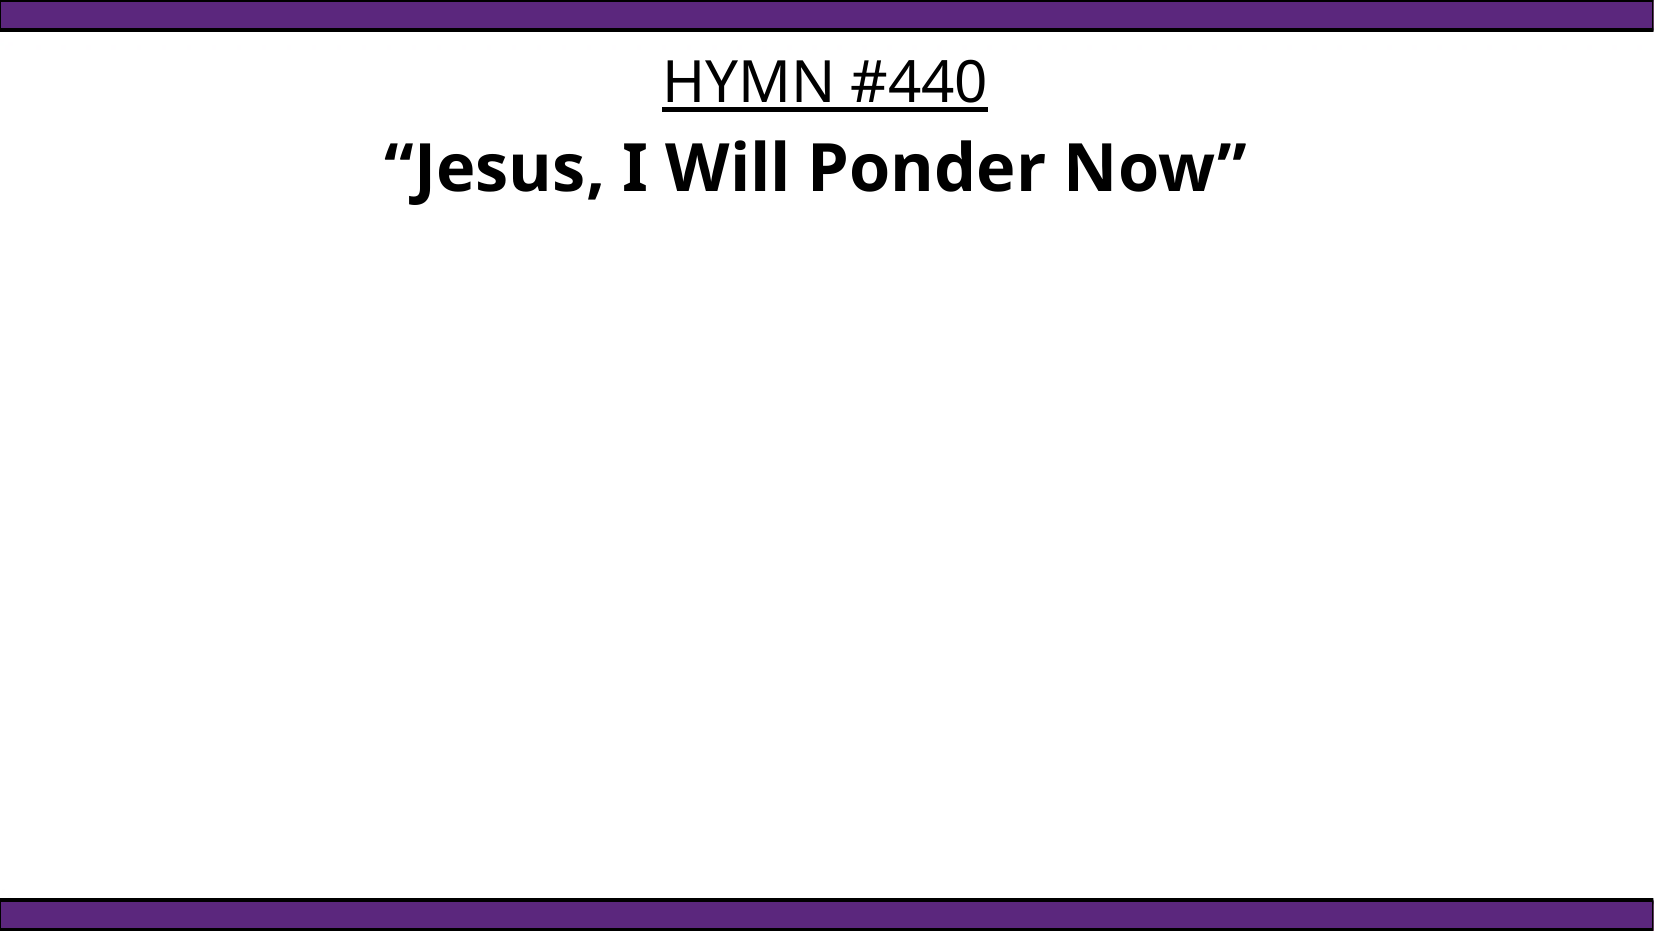

HYMN #440
“Jesus, I Will Ponder Now”